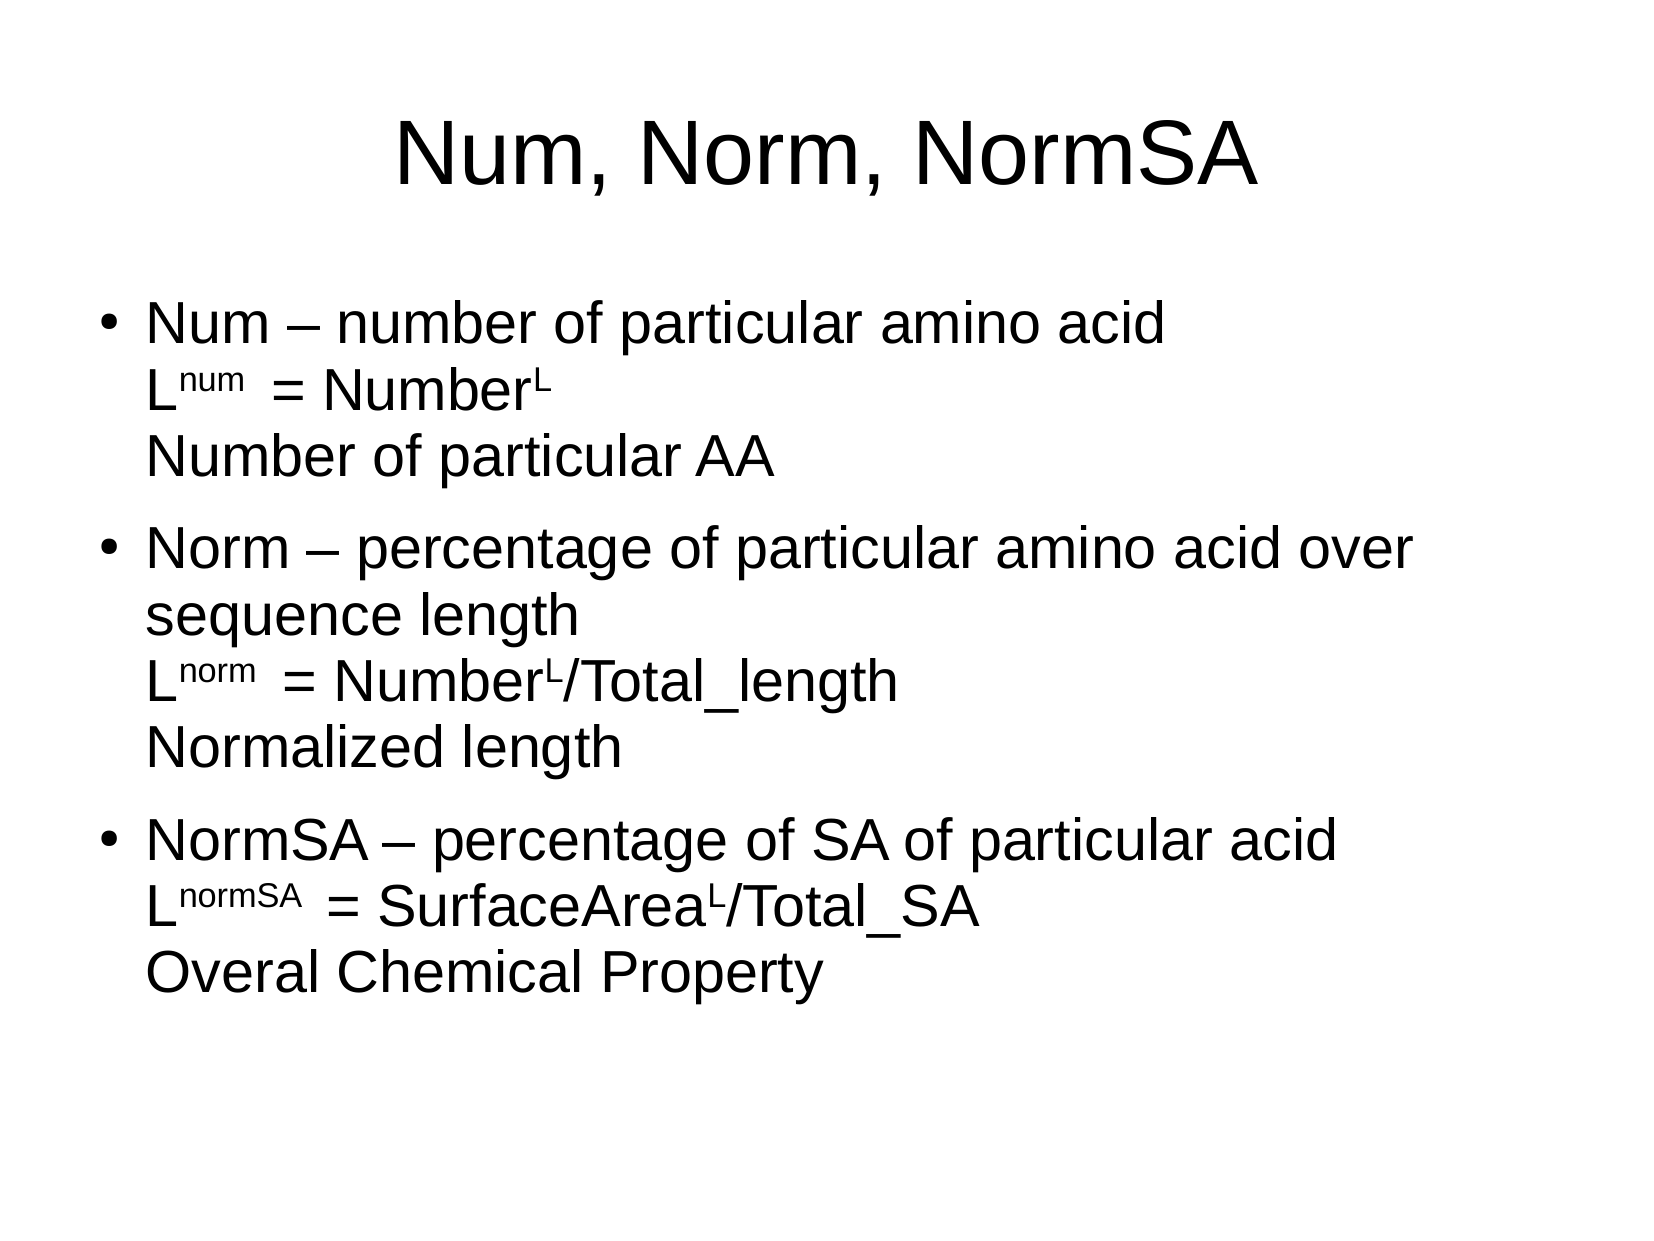

# Num, Norm, NormSA
Num – number of particular amino acid
Lnum = NumberL
Number of particular AA
Norm – percentage of particular amino acid over sequence length
Lnorm = NumberL/Total_length
Normalized length
NormSA – percentage of SA of particular acid
LnormSA = SurfaceAreaL/Total_SA
Overal Chemical Property